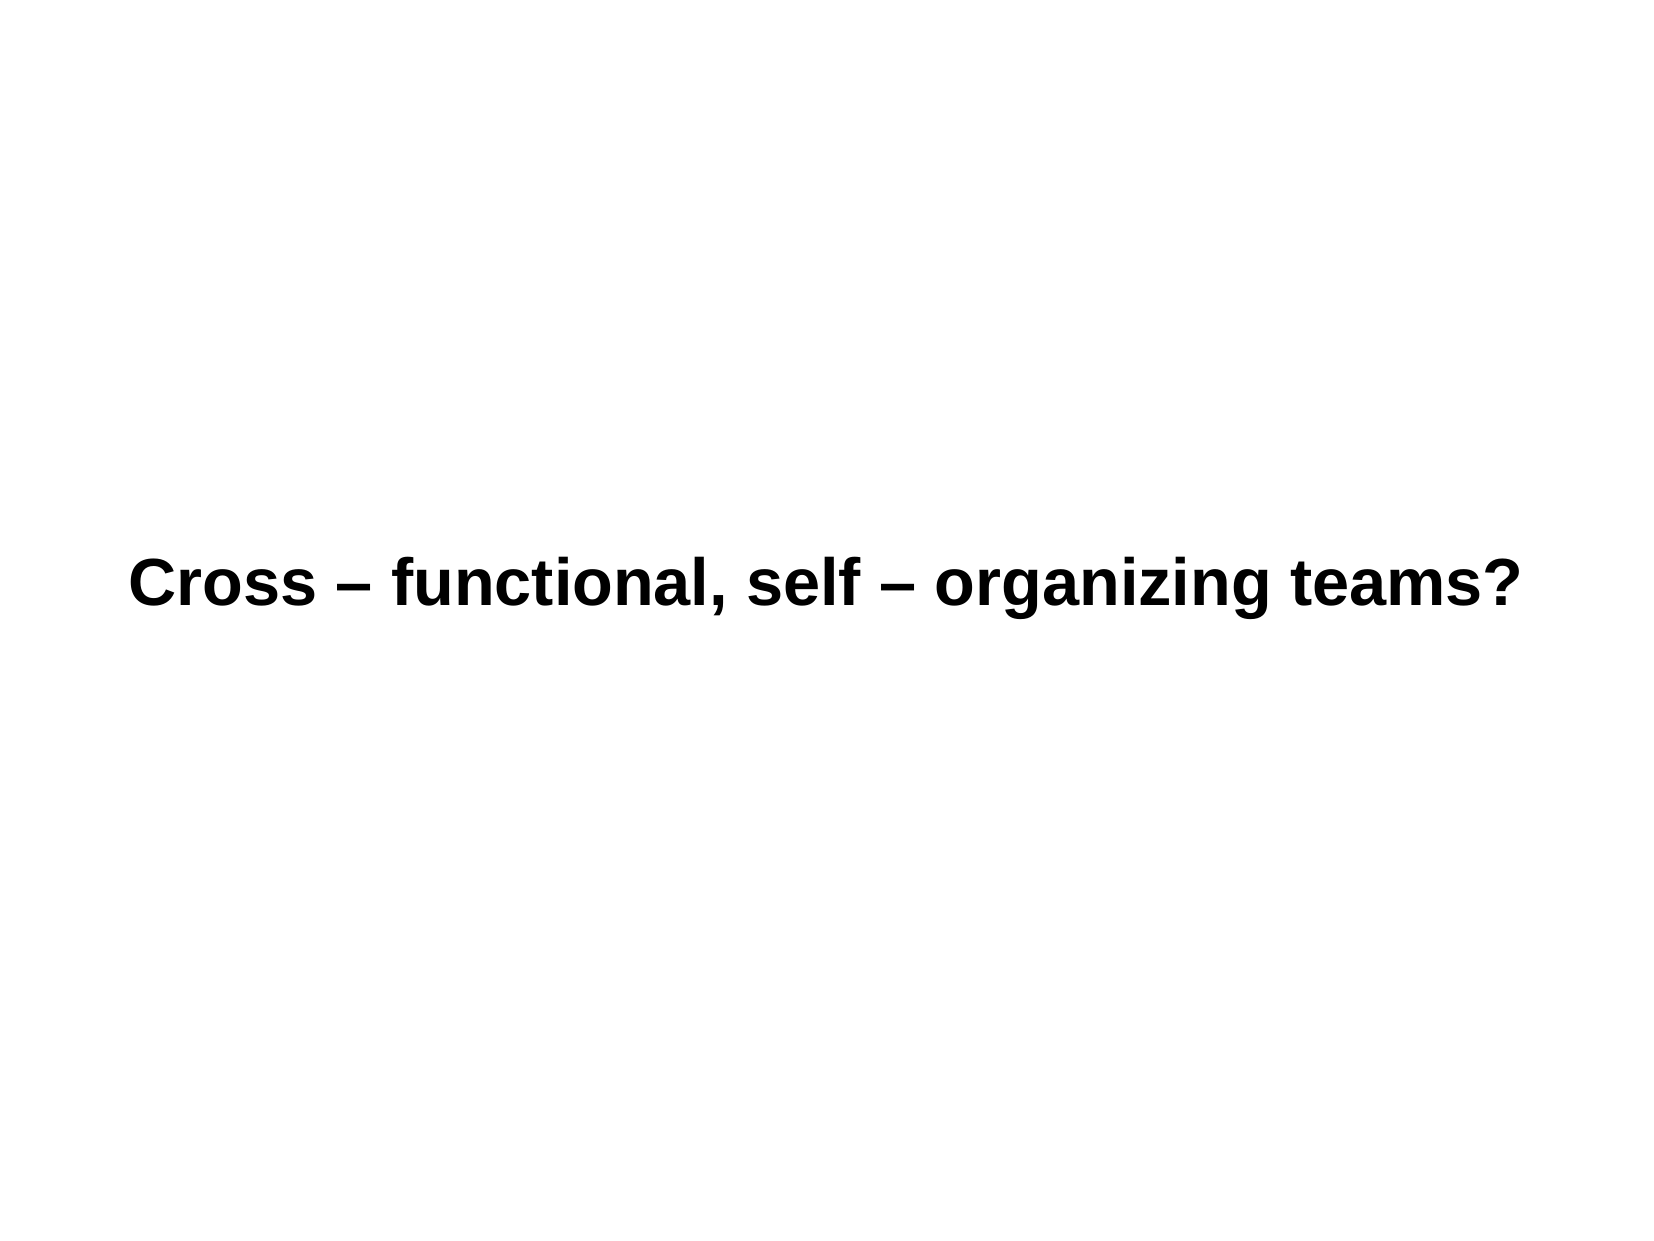

# Cross – functional, self – organizing teams?